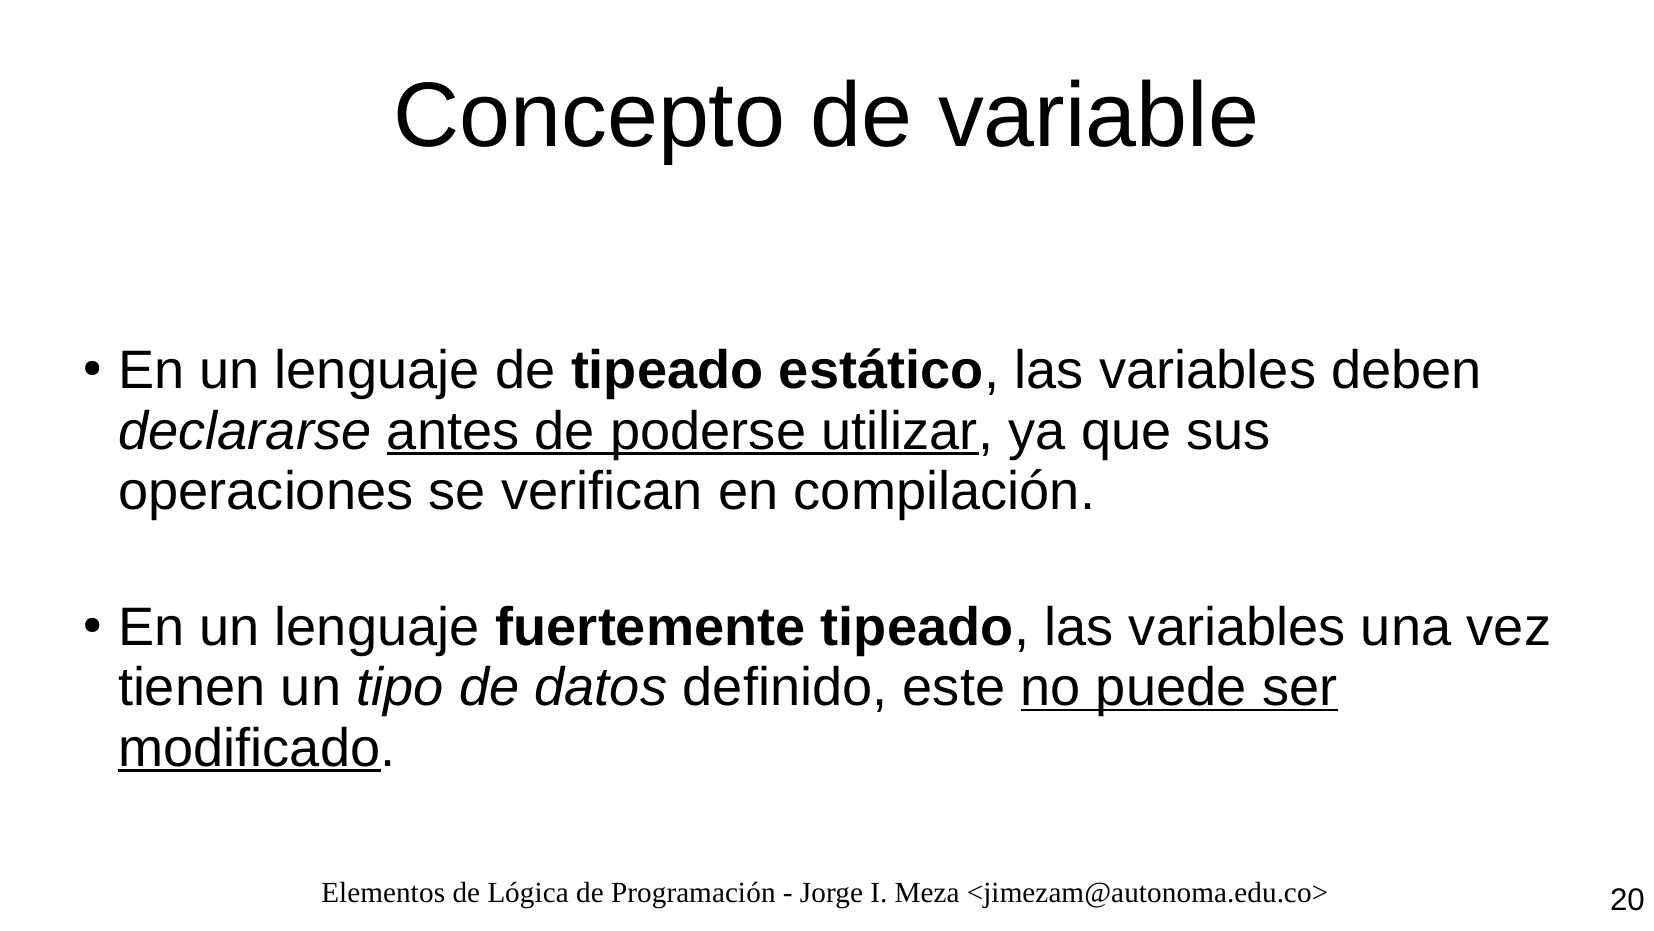

# Concepto de variable
En un lenguaje de tipeado estático, las variables deben declararse antes de poderse utilizar, ya que sus operaciones se verifican en compilación.
En un lenguaje fuertemente tipeado, las variables una vez tienen un tipo de datos definido, este no puede ser modificado.
Elementos de Lógica de Programación - Jorge I. Meza <jimezam@autonoma.edu.co>